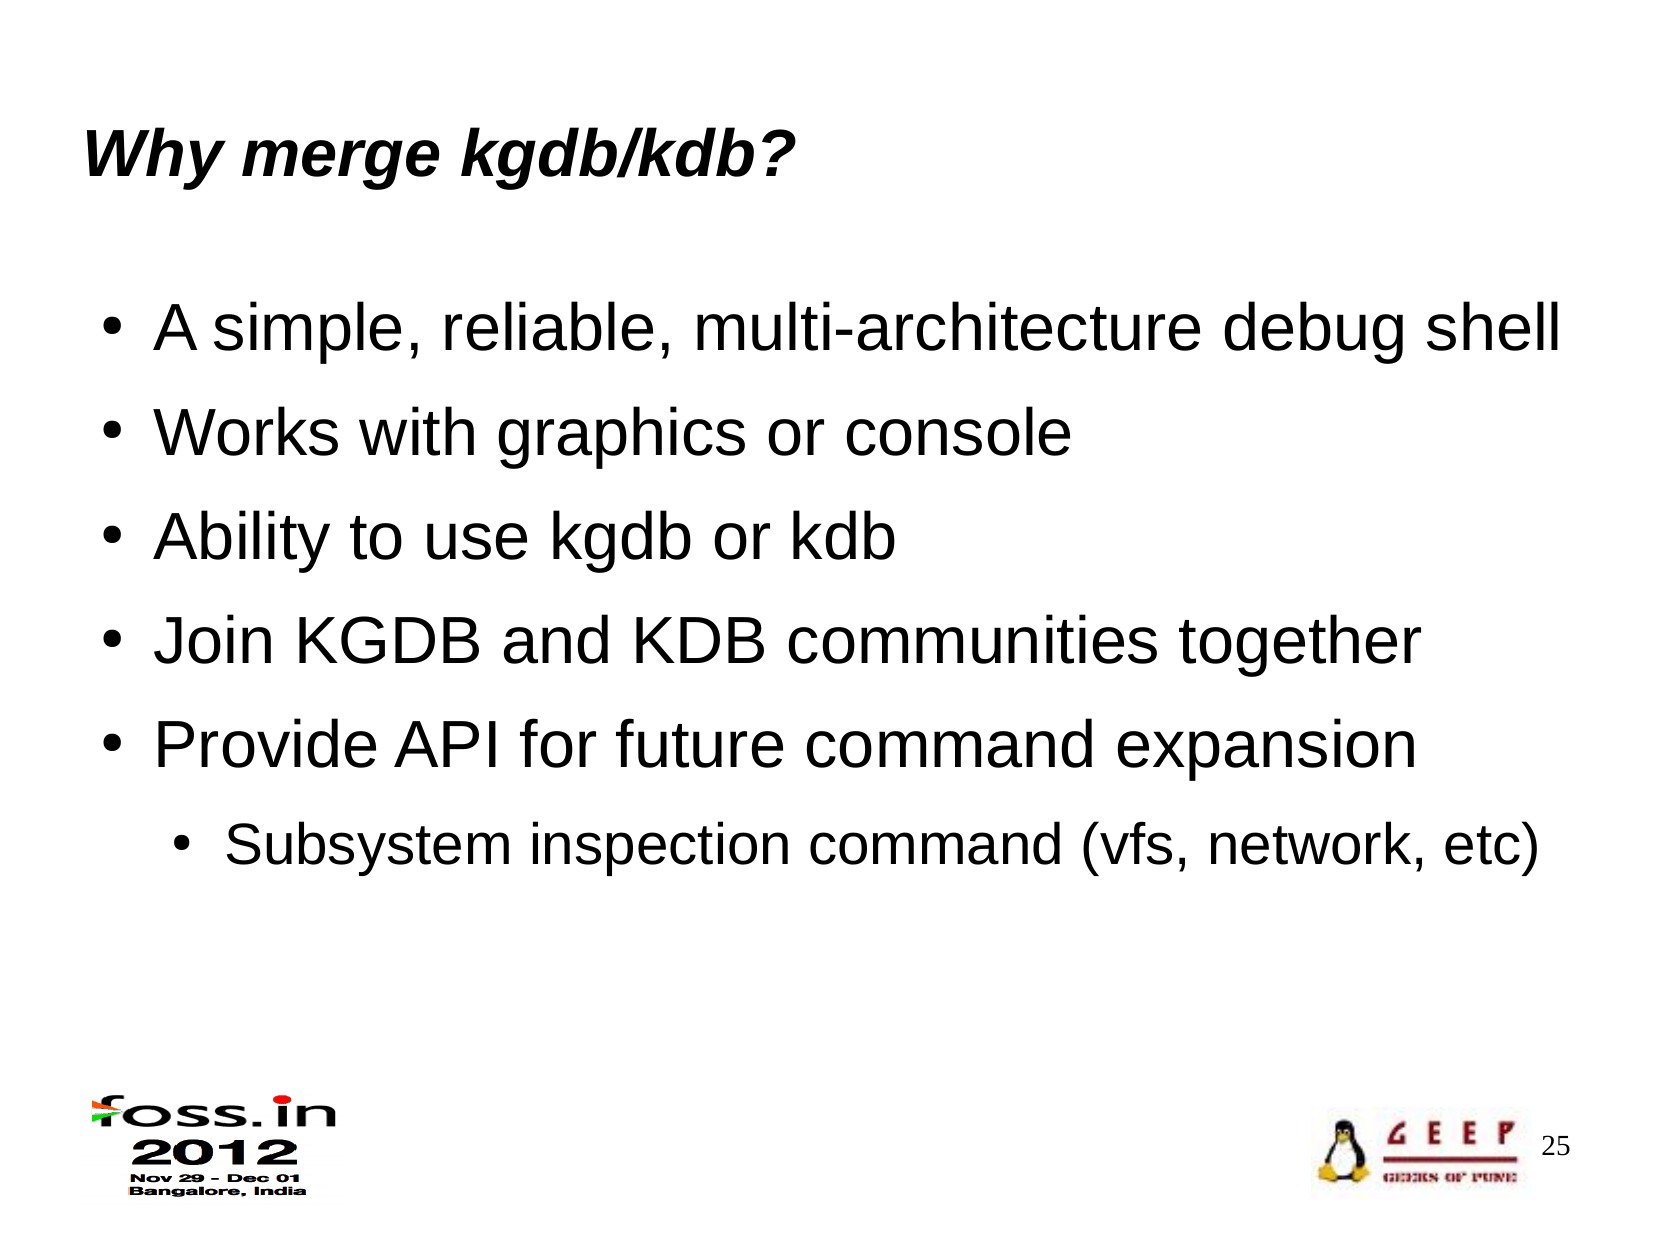

# Why merge kgdb/kdb?
A simple, reliable, multi-architecture debug shell
Works with graphics or console
Ability to use kgdb or kdb
Join KGDB and KDB communities together
Provide API for future command expansion
Subsystem inspection command (vfs, network, etc)
25